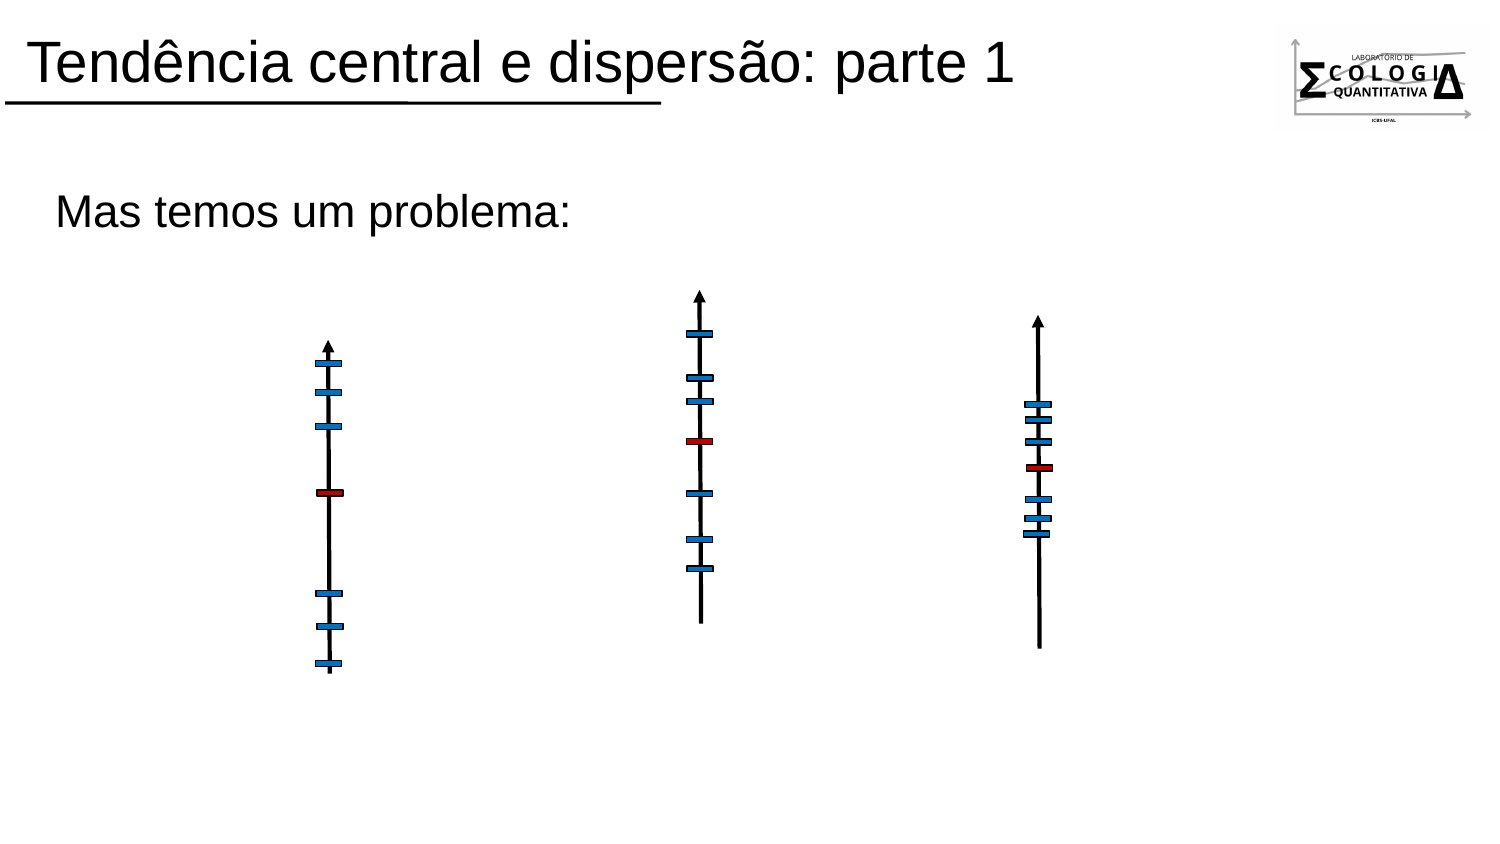

Tendência central e dispersão: parte 1
Mas temos um problema: